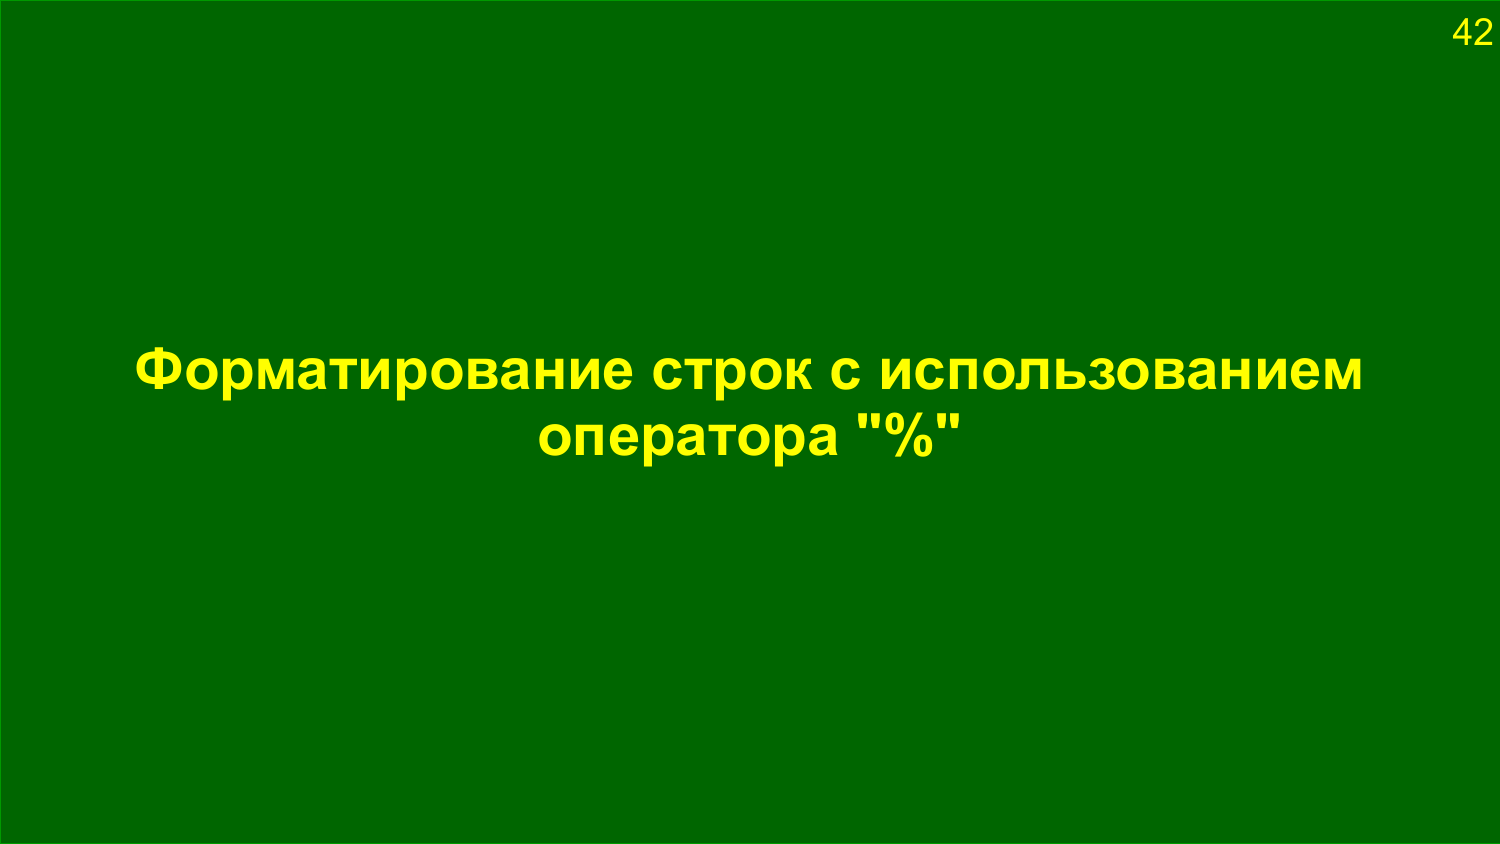

# Форматирование строк с использованием оператора "%"